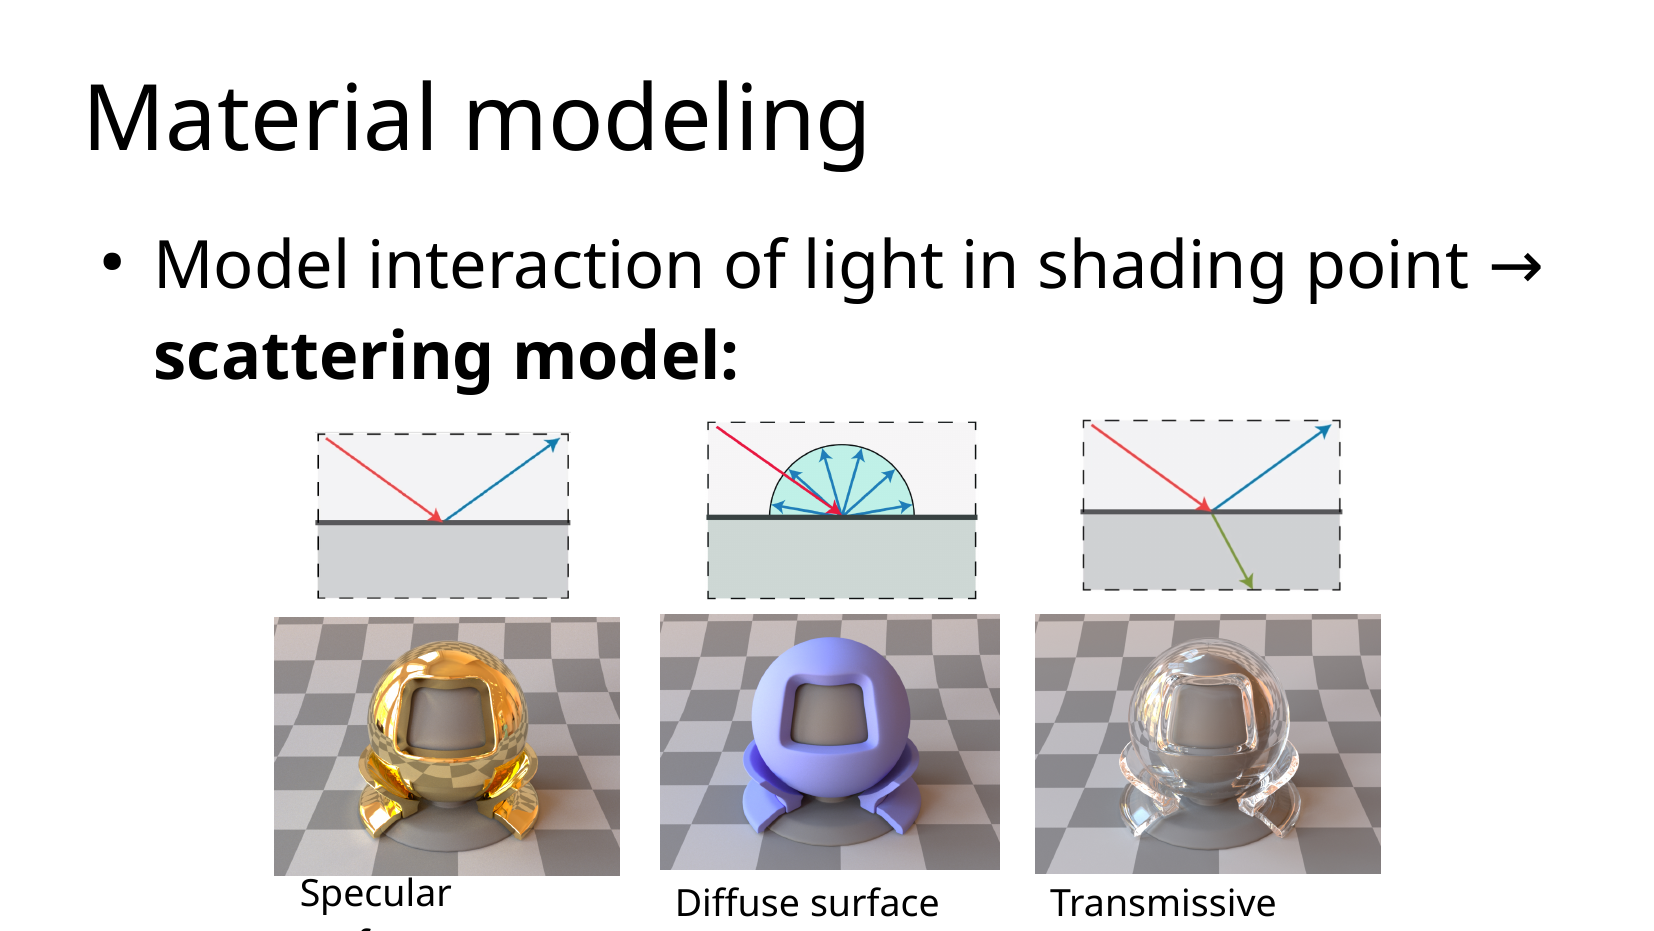

# Material modeling
Model interaction of light in shading point → scattering model:
Specular surface
Diffuse surface
Transmissive surface